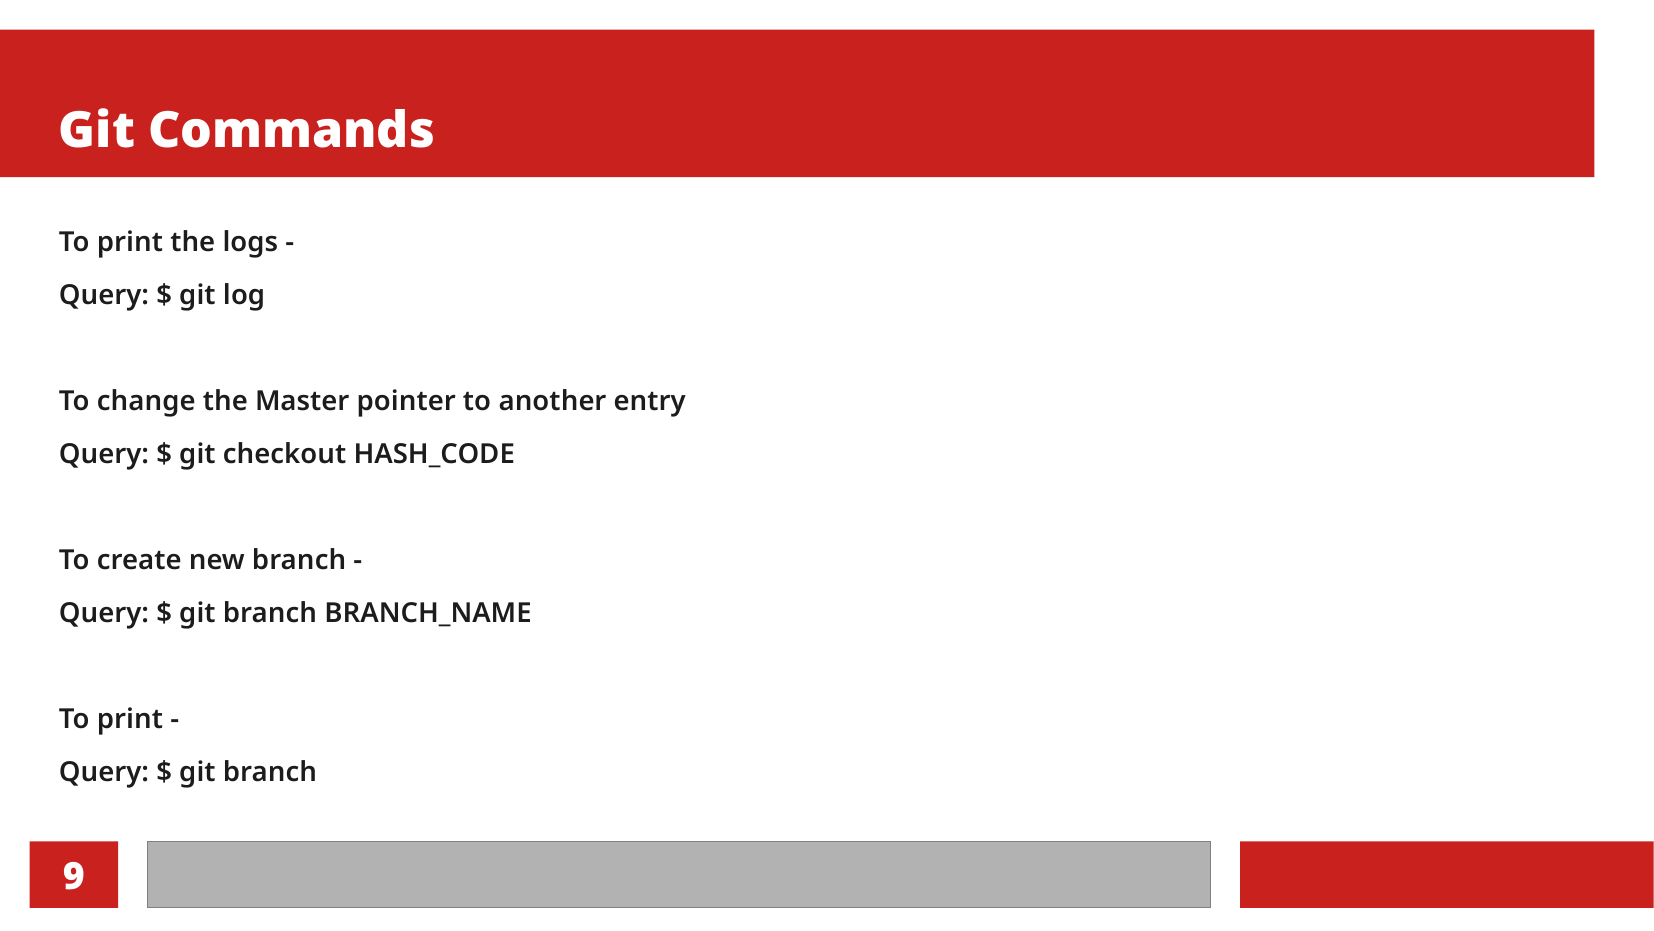

# Git Commands
To print the logs -
Query: $ git log
To change the Master pointer to another entry
Query: $ git checkout HASH_CODE
To create new branch -
Query: $ git branch BRANCH_NAME
To print -
Query: $ git branch
9